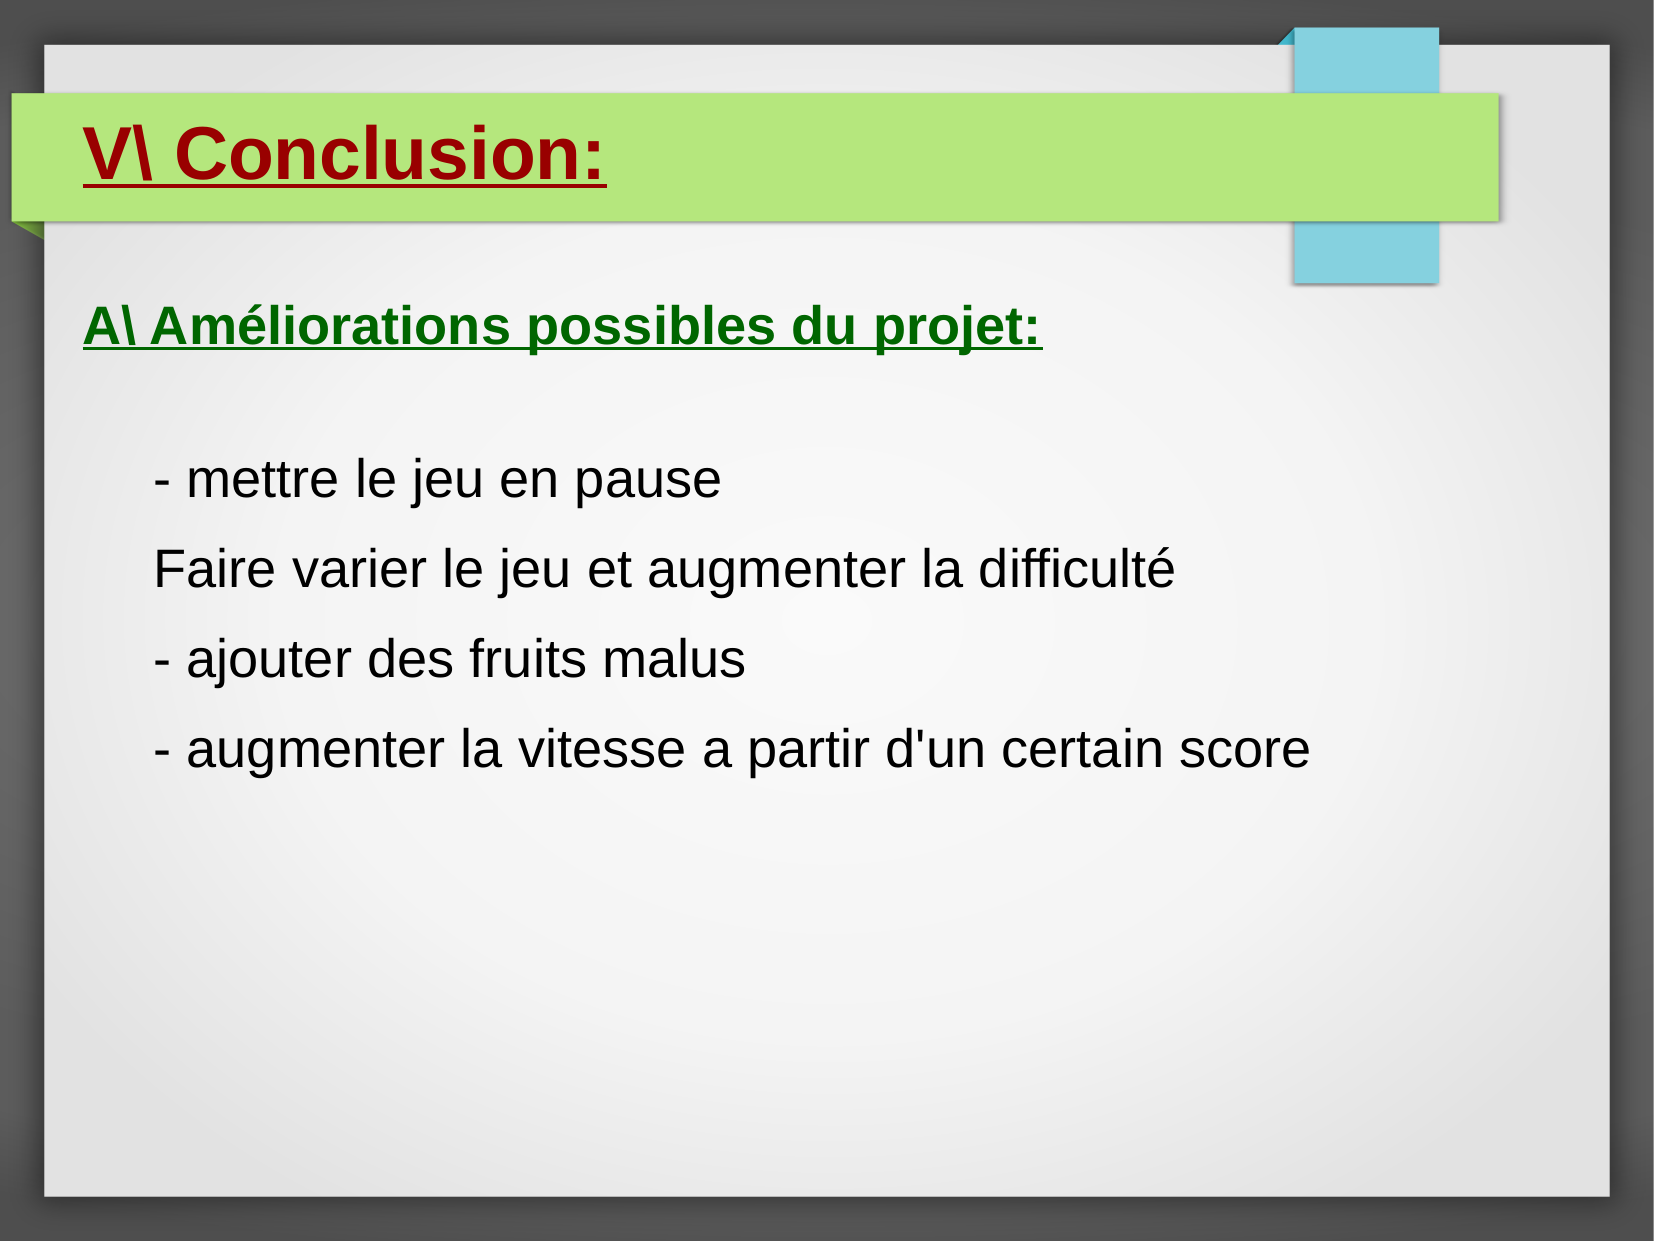

# V\ Conclusion:
A\ Améliorations possibles du projet:
- mettre le jeu en pause
Faire varier le jeu et augmenter la difficulté
- ajouter des fruits malus
- augmenter la vitesse a partir d'un certain score